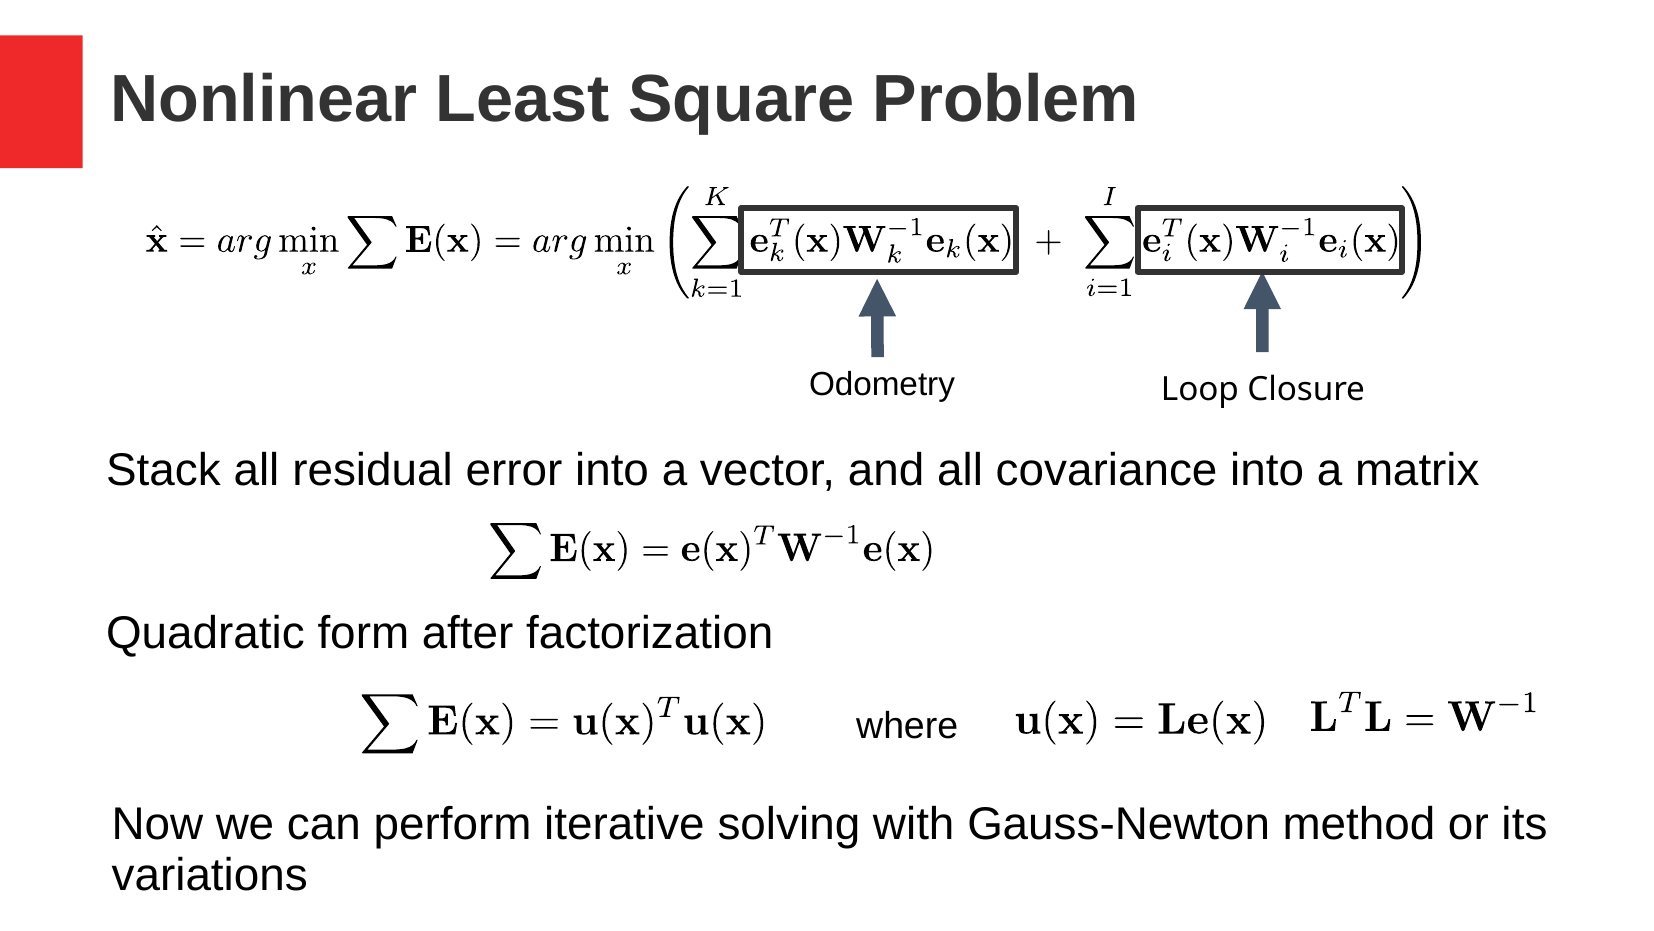

Nonlinear Least Square Problem
Odometry
Loop Closure
Stack all residual error into a vector, and all covariance into a matrix
Quadratic form after factorization
where
Now we can perform iterative solving with Gauss-Newton method or its variations